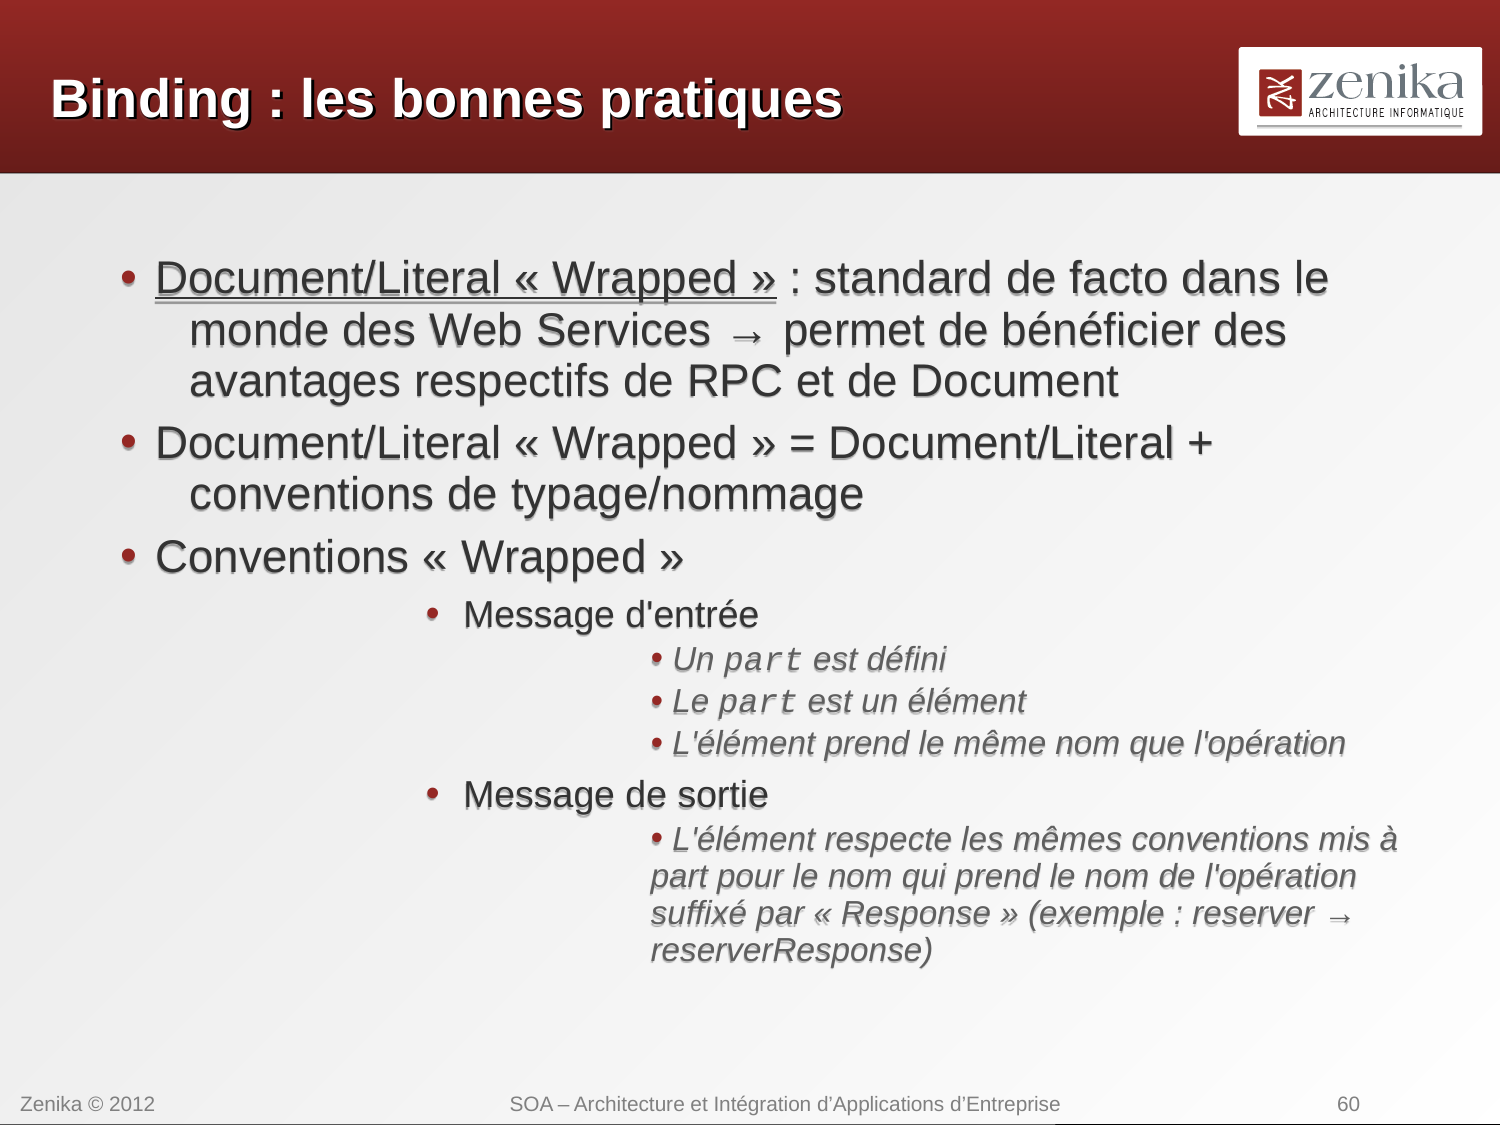

# Binding : les bonnes pratiques
Document/Literal « Wrapped » : standard de facto dans le monde des Web Services → permet de bénéficier des avantages respectifs de RPC et de Document
Document/Literal « Wrapped » = Document/Literal + conventions de typage/nommage
Conventions « Wrapped »
Message d'entrée
 Un part est défini
 Le part est un élément
 L'élément prend le même nom que l'opération
Message de sortie
 L'élément respecte les mêmes conventions mis à part pour le nom qui prend le nom de l'opération suffixé par « Response » (exemple : reserver → reserverResponse)